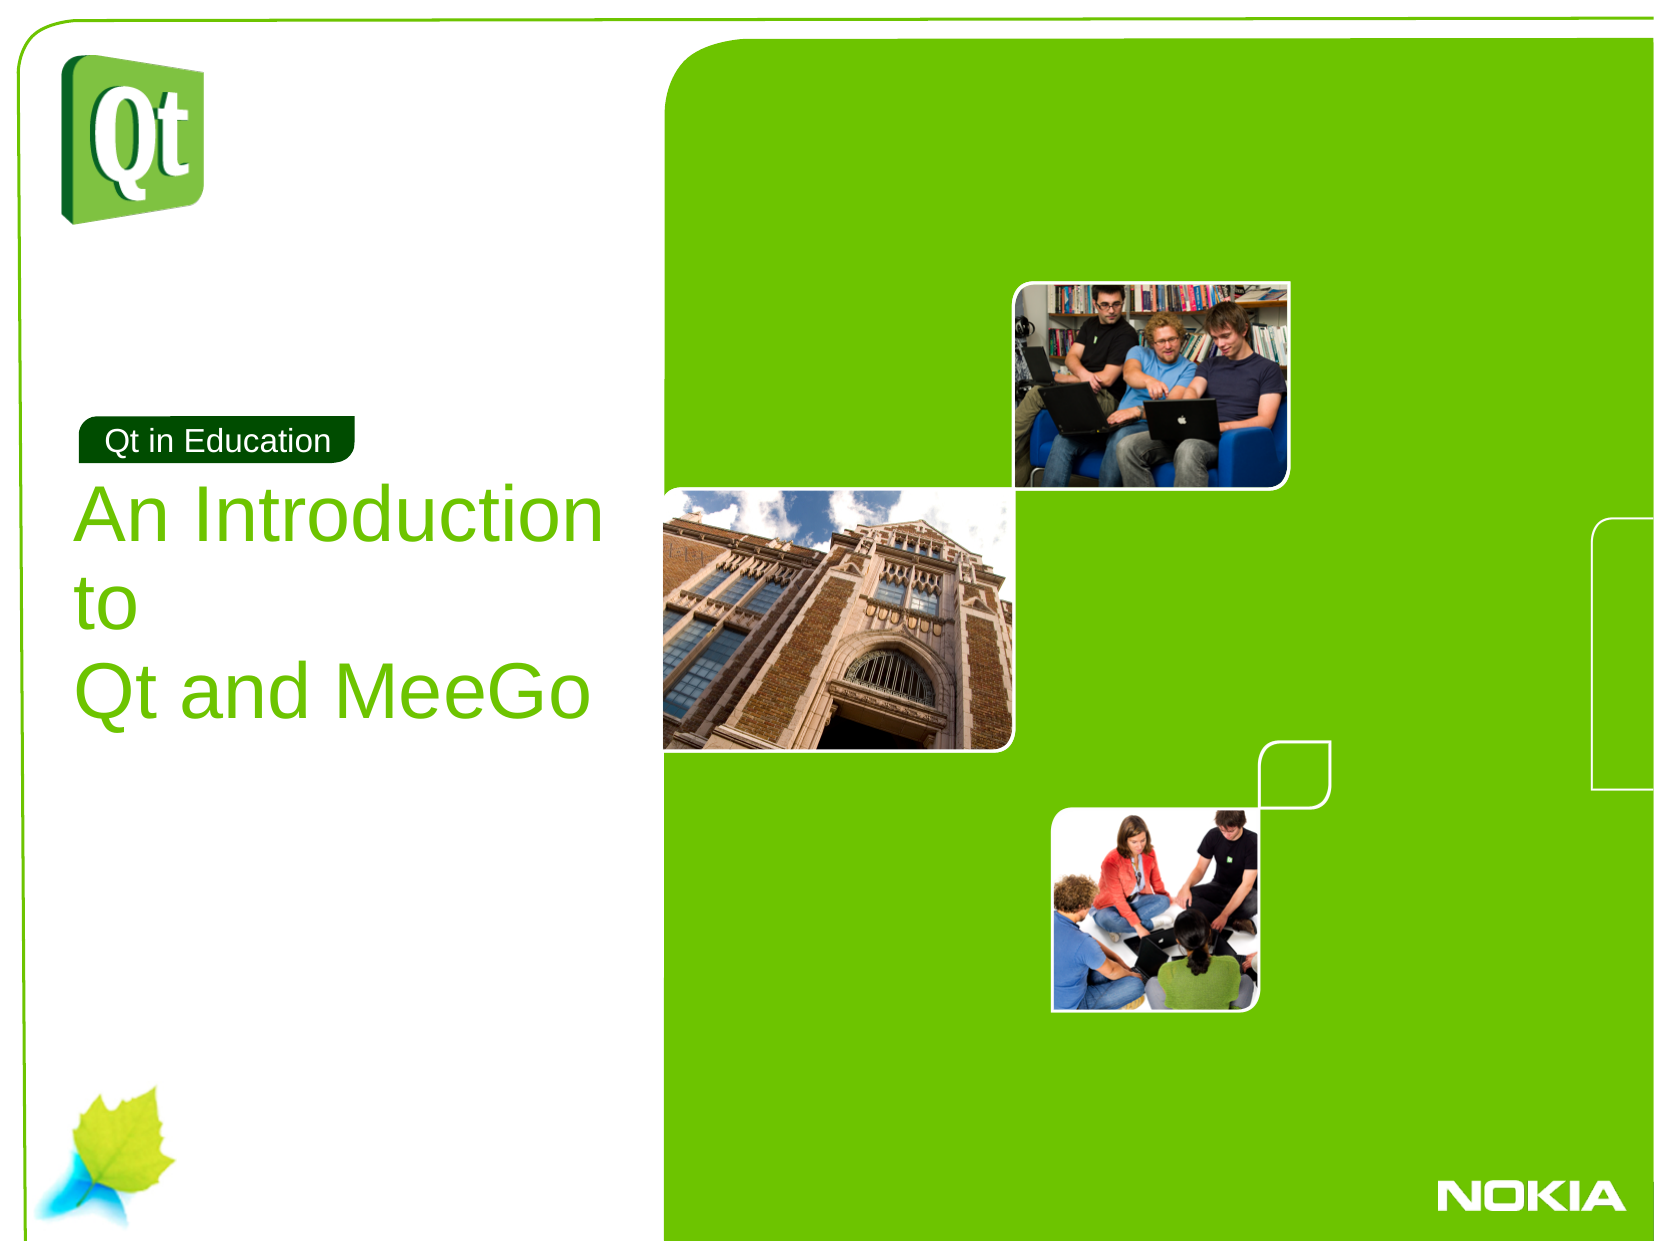

.
Qt in Education
An Introduction
to
Qt and MeeGo